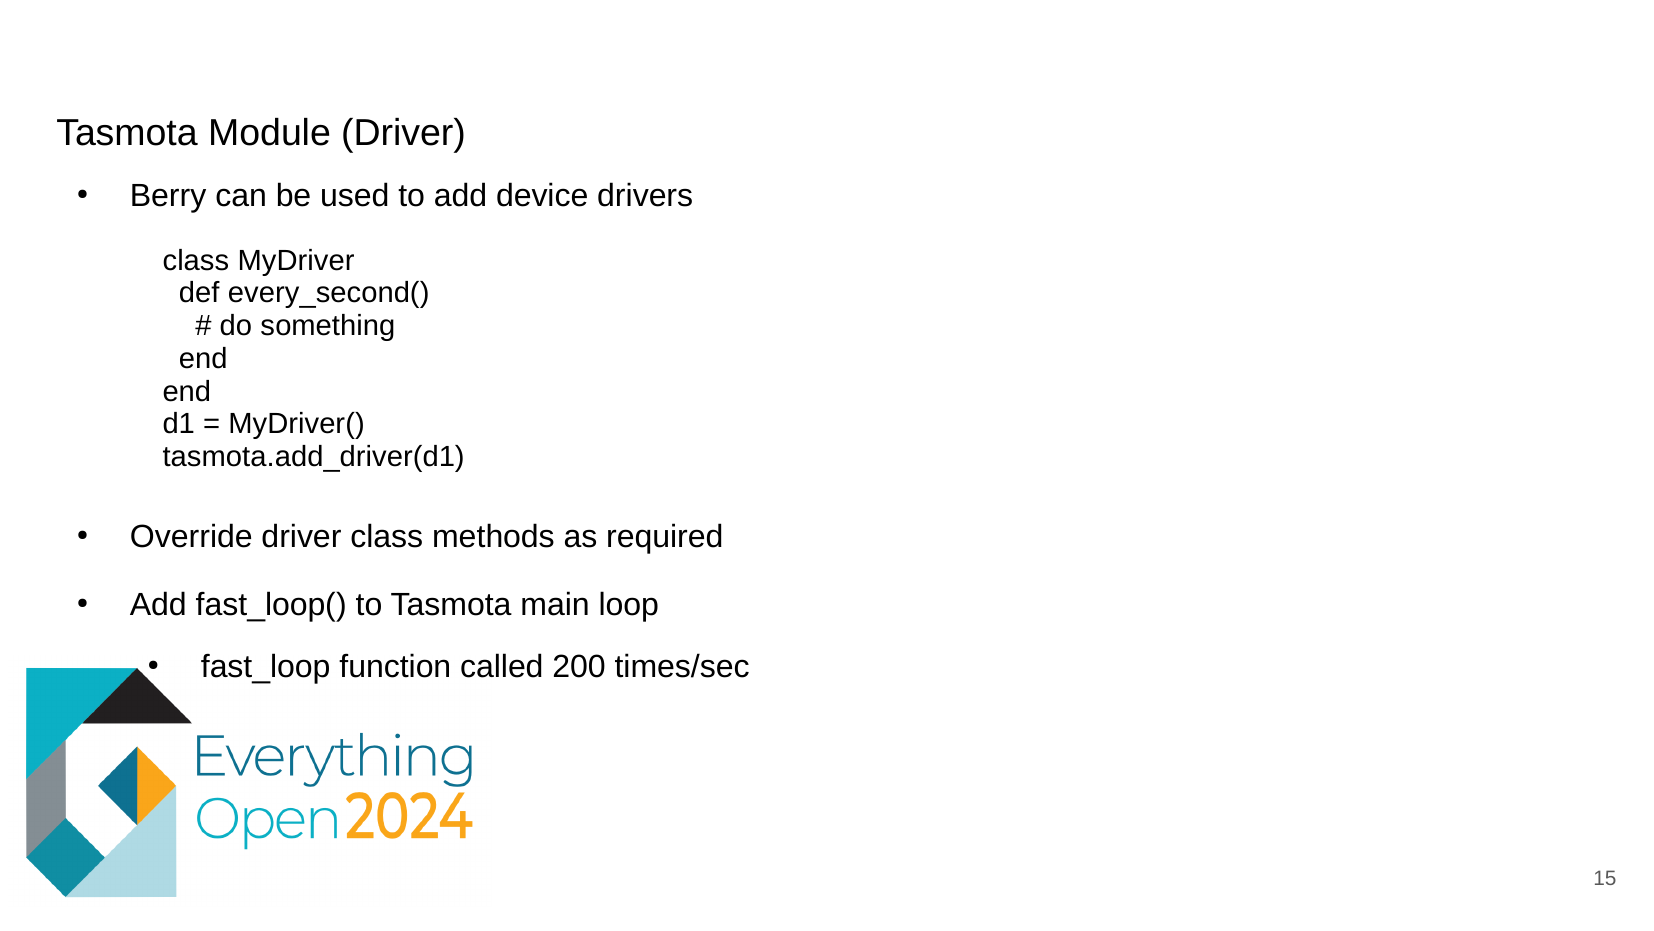

# Tasmota Module (Driver)
Berry can be used to add device drivers
Override driver class methods as required
Add fast_loop() to Tasmota main loop
fast_loop function called 200 times/sec
class MyDriver
 def every_second()
 # do something
 end
end
d1 = MyDriver()
tasmota.add_driver(d1)
15